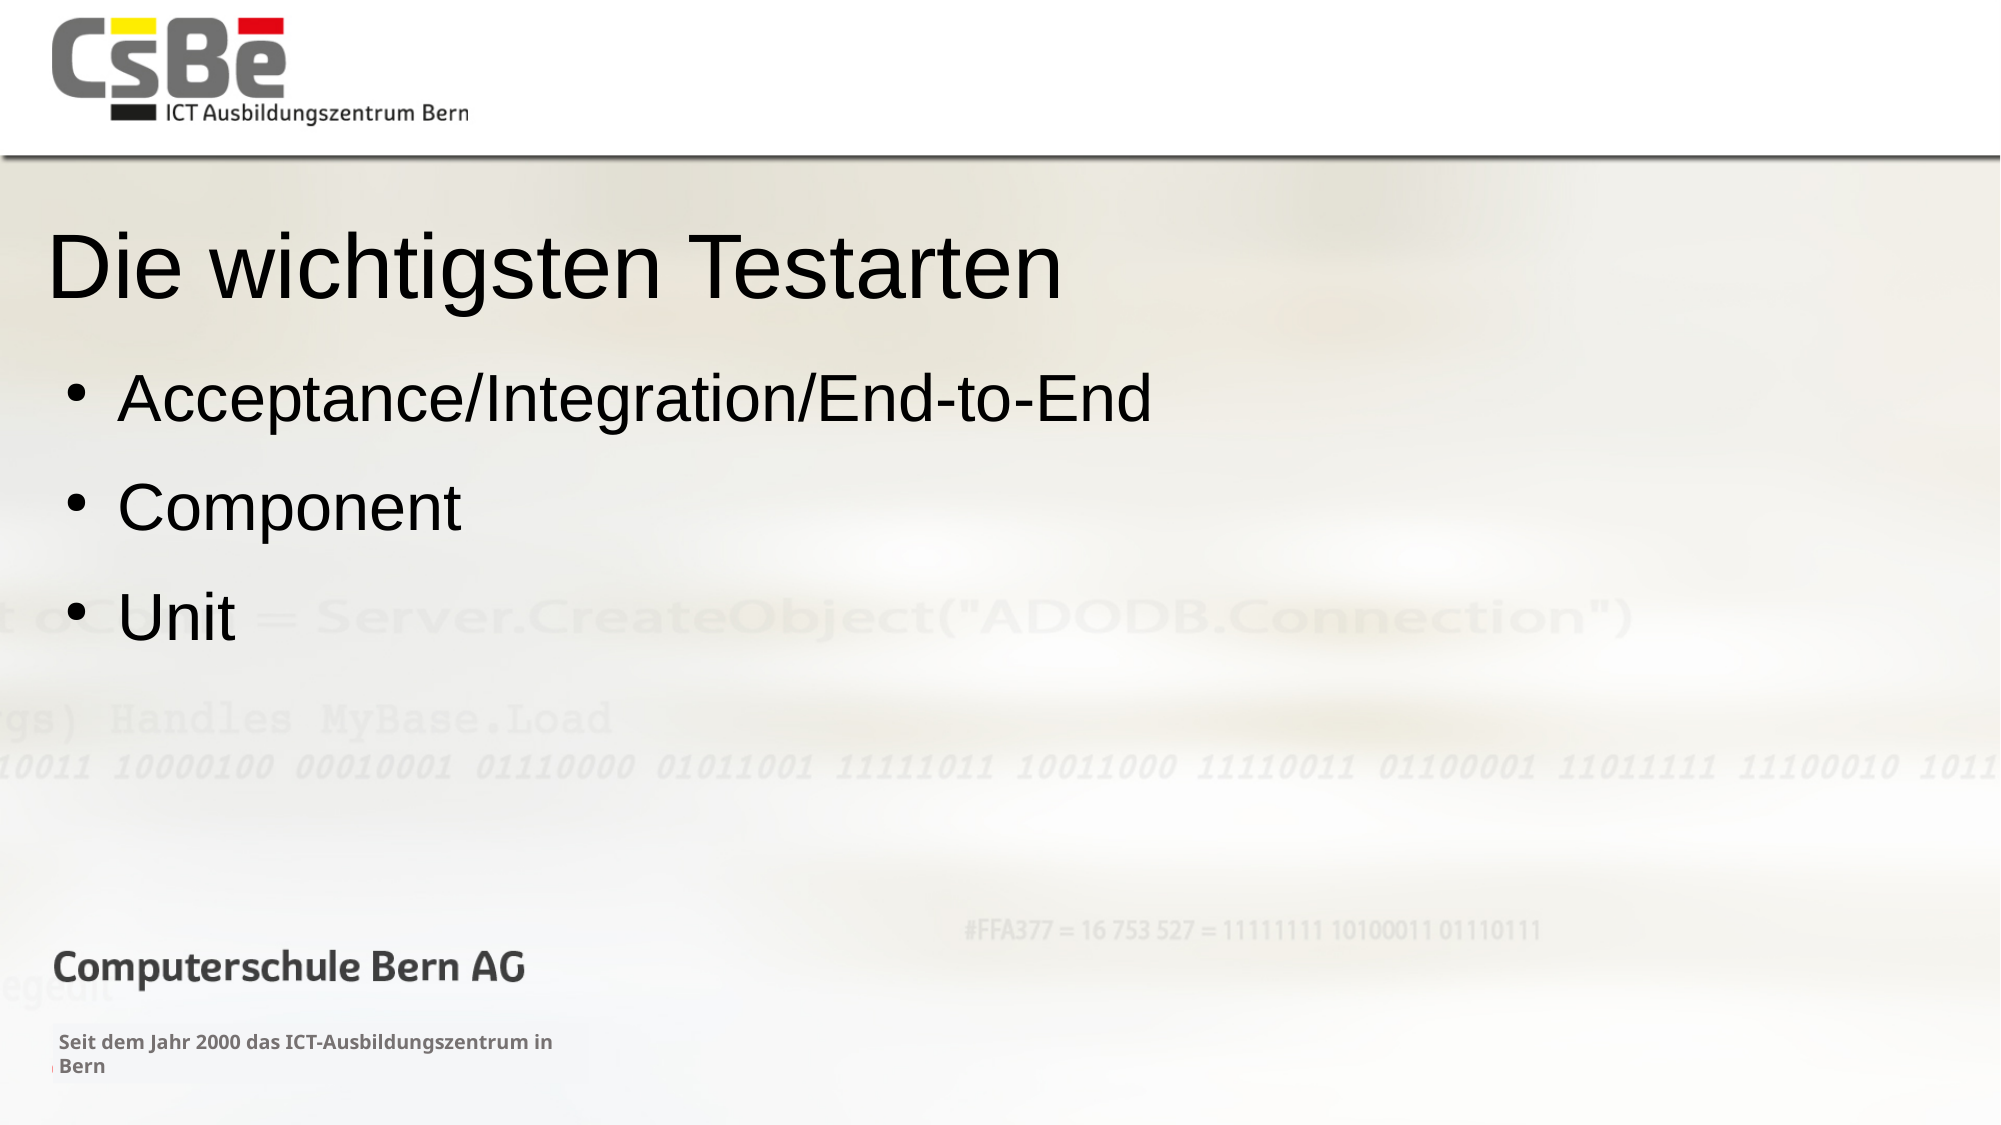

Die wichtigsten Testarten
# Acceptance/Integration/End-to-End
Component
Unit